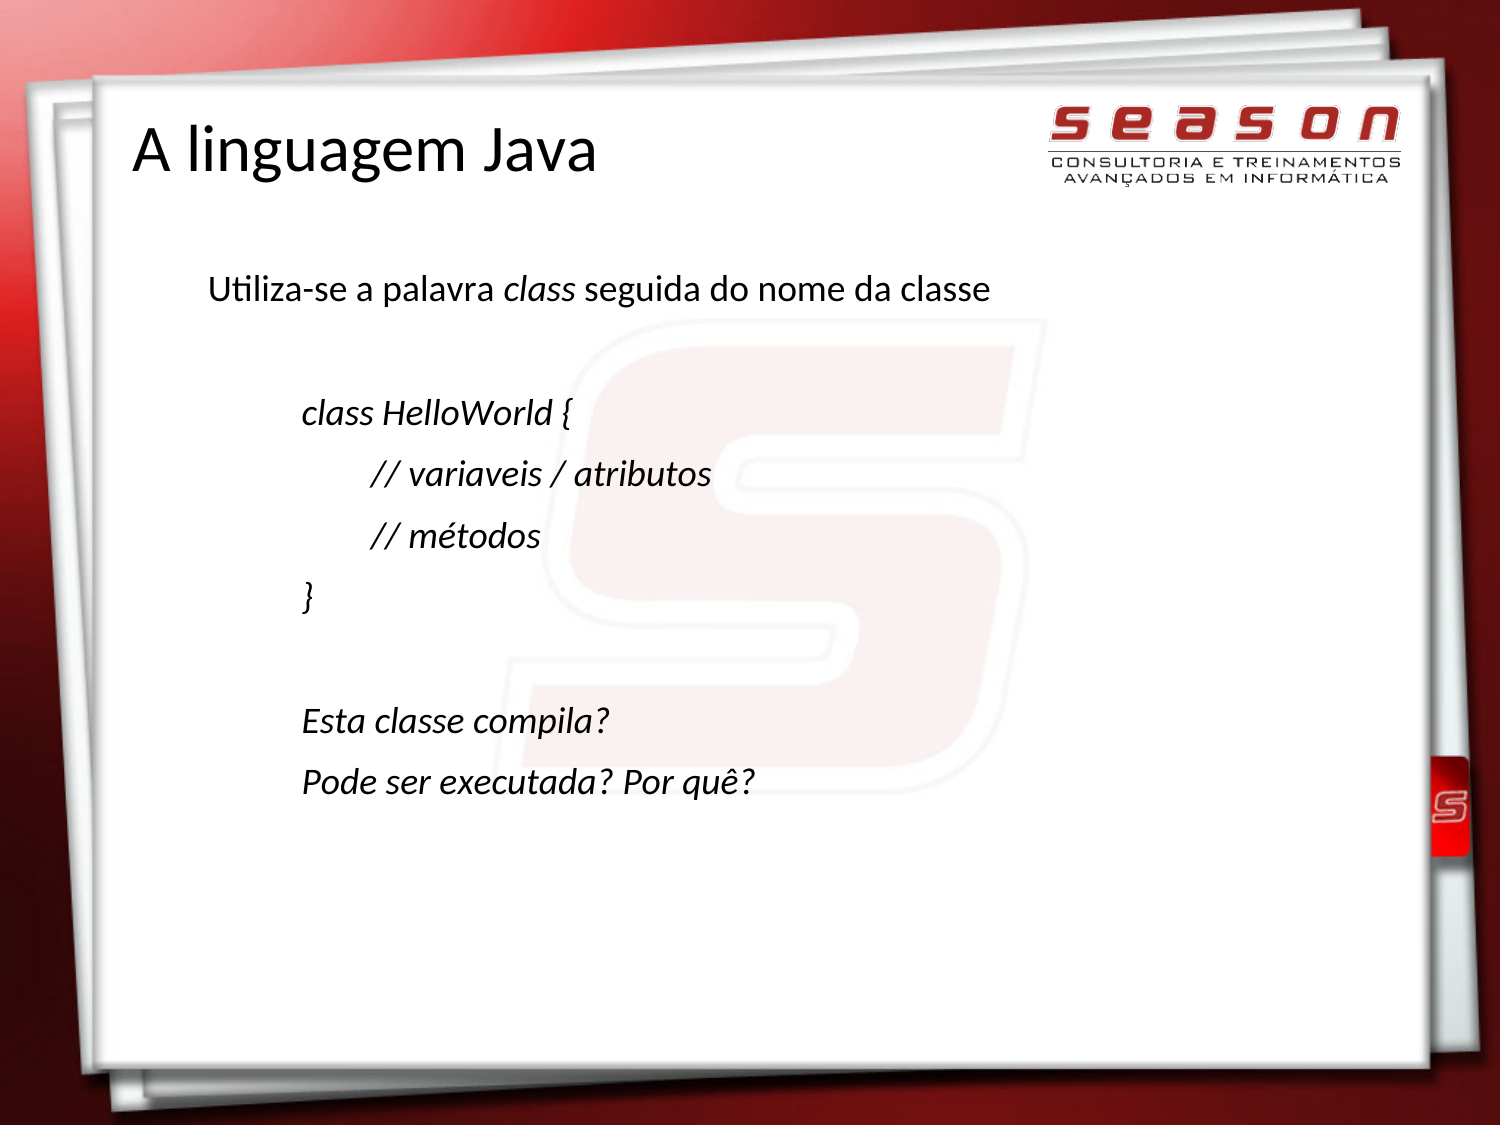

# A linguagem Java
Utiliza-se a palavra class seguida do nome da classe
class HelloWorld {
// variaveis / atributos
// métodos
}
Esta classe compila?
Pode ser executada? Por quê?